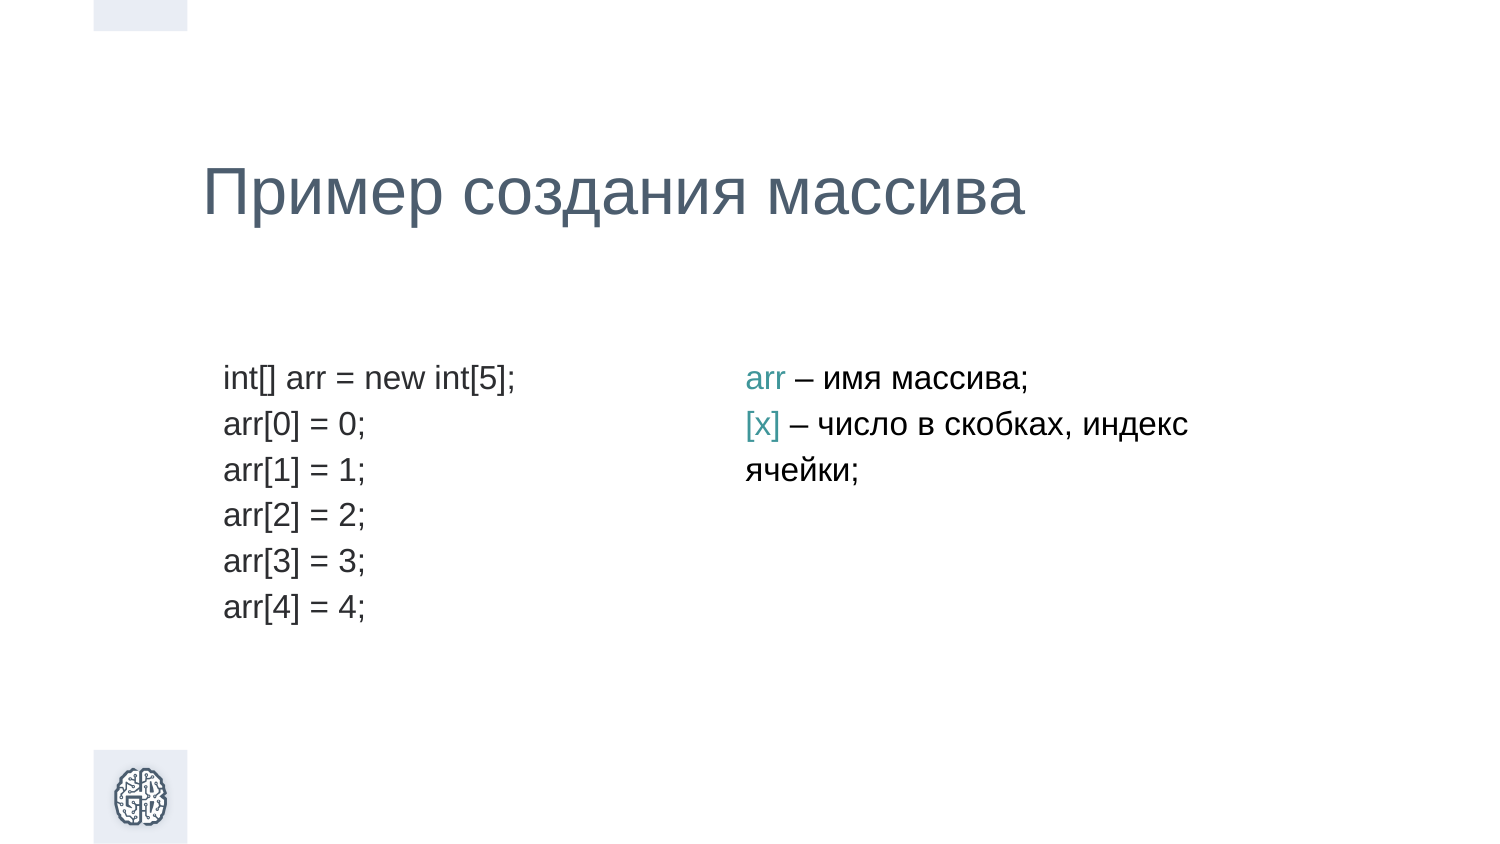

Пример создания массива
int[] arr = new int[5];
arr[0] = 0;
arr[1] = 1;
arr[2] = 2;
arr[3] = 3;
arr[4] = 4;
arr – имя массива;
[x] – число в скобках, индекс ячейки;